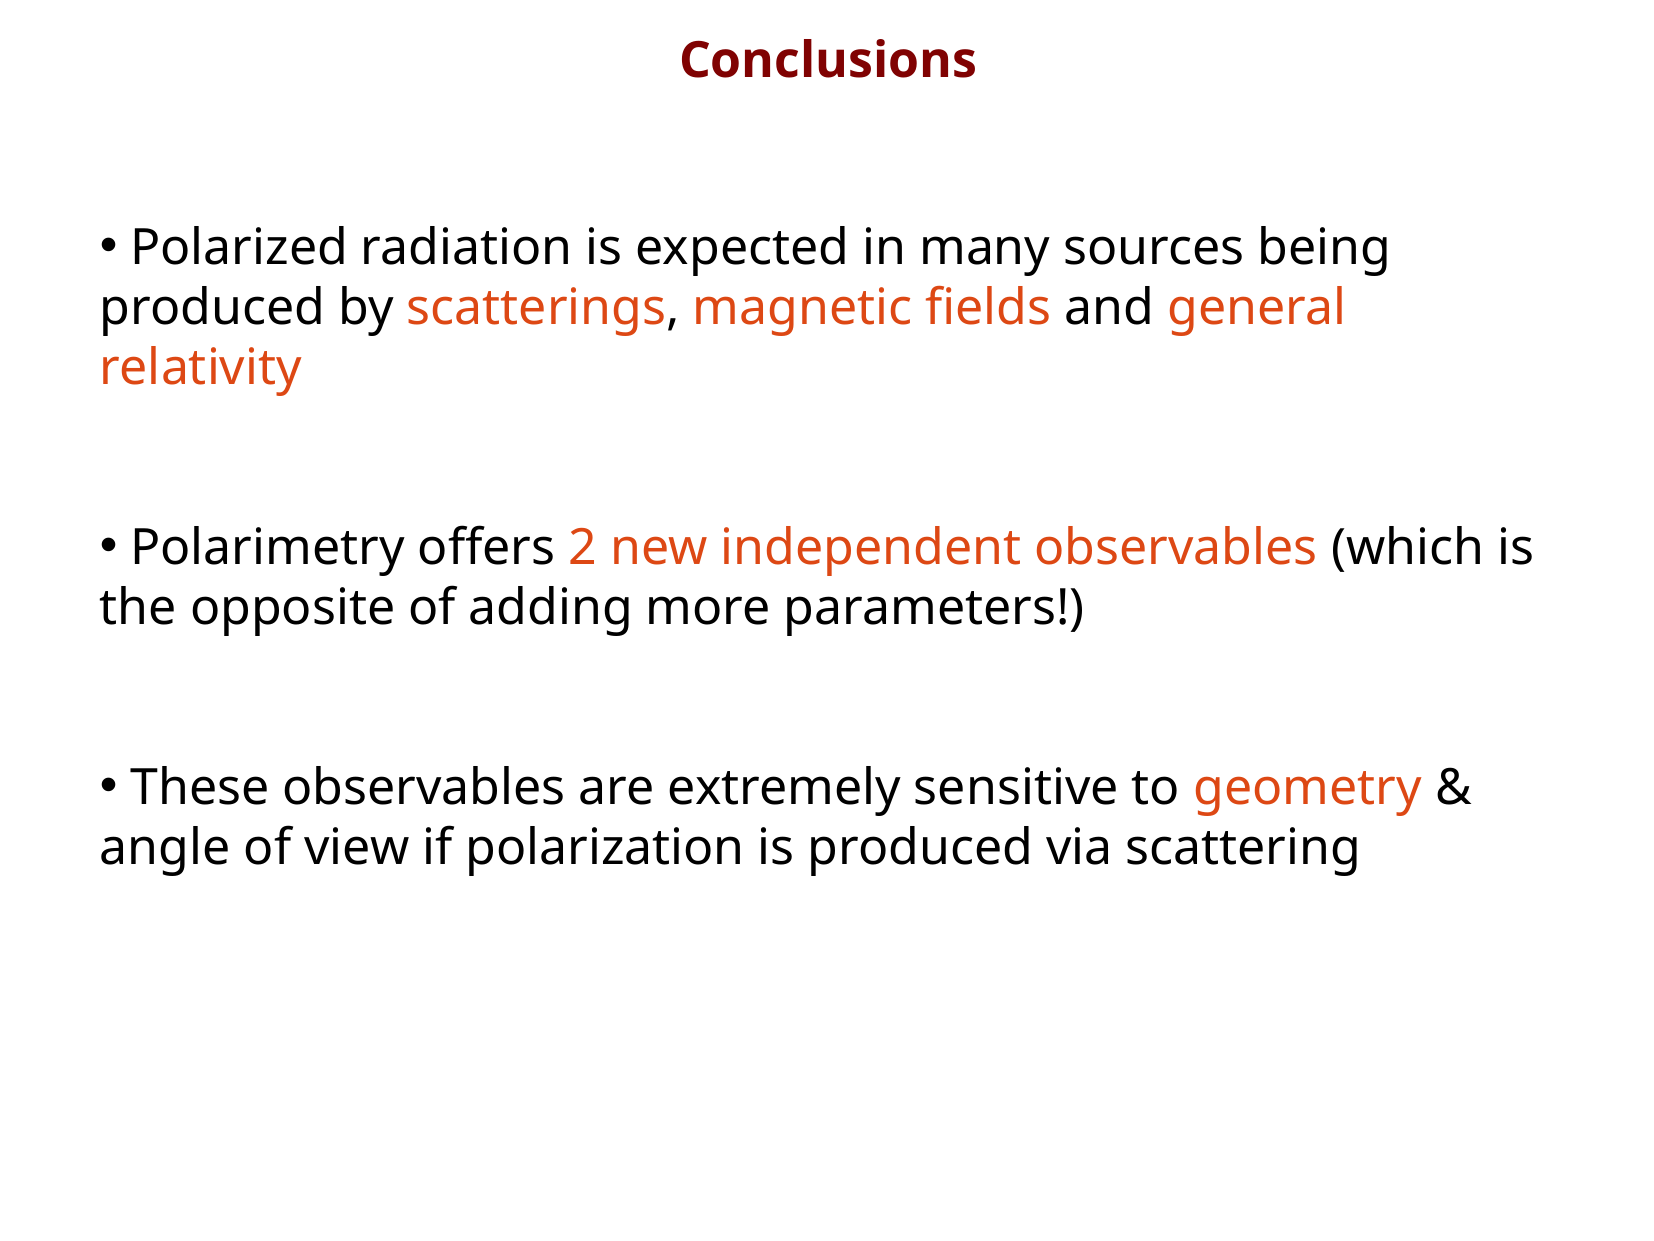

Conclusions
 Polarized radiation is expected in many sources being produced by scatterings, magnetic fields and general relativity
 Polarimetry offers 2 new independent observables (which is the opposite of adding more parameters!)
 These observables are extremely sensitive to geometry & angle of view if polarization is produced via scattering